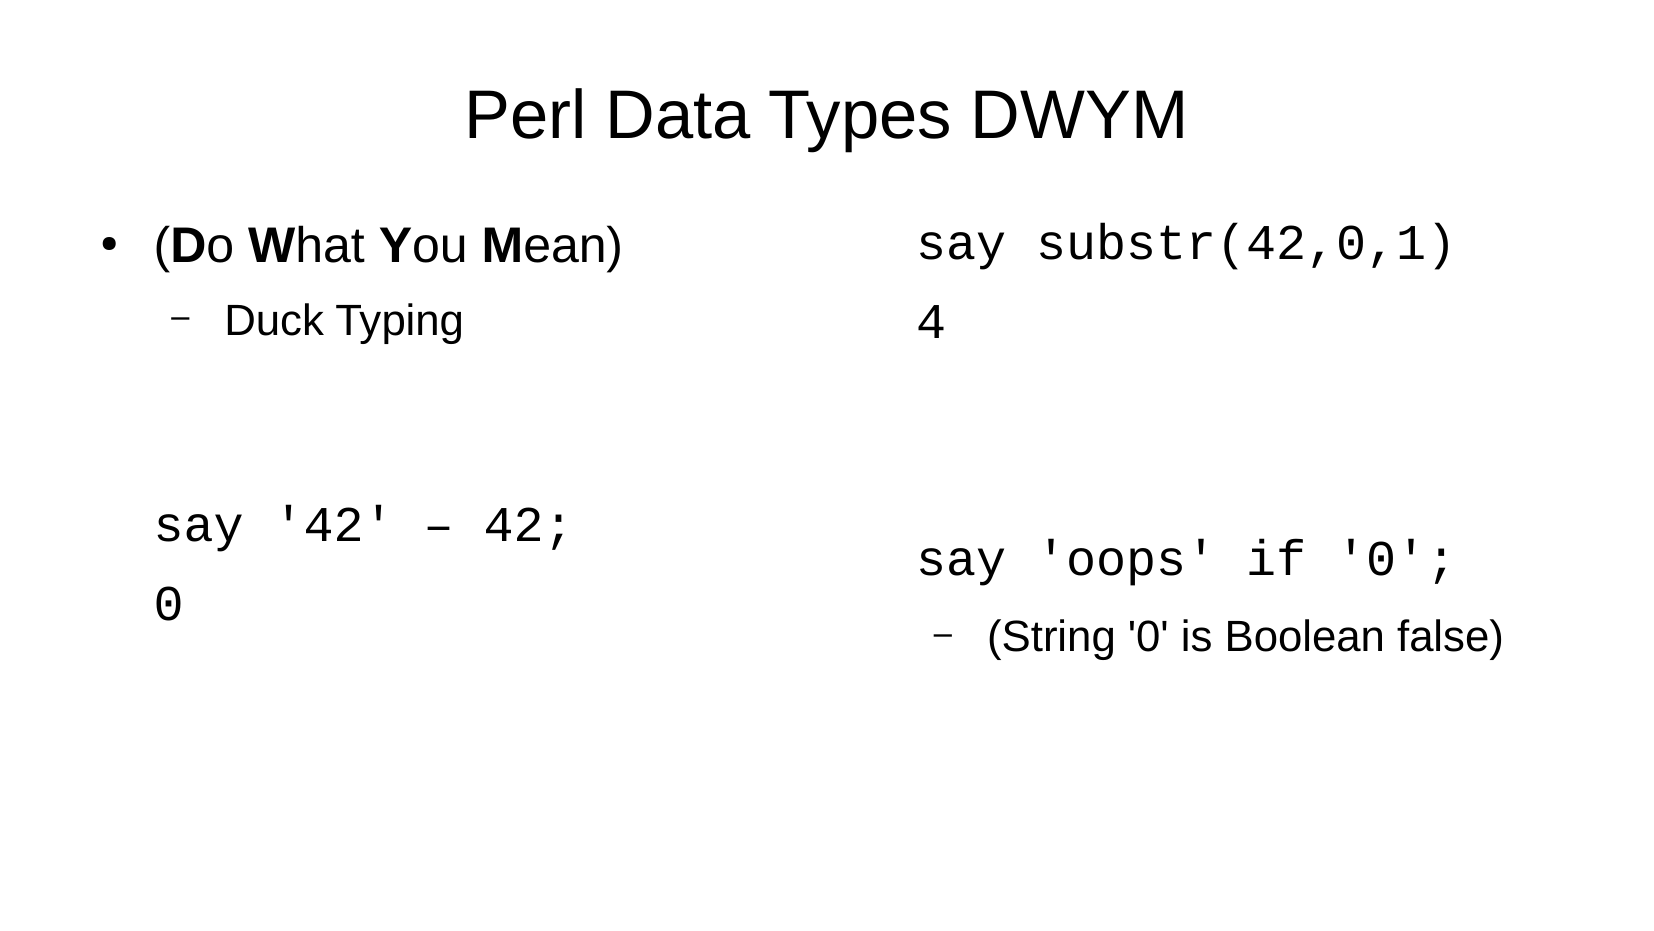

# Perl Data Types DWYM
(Do What You Mean)
Duck Typing
say substr(42,0,1)
4
say 'oops' if '0';
(String '0' is Boolean false)
say '42' – 42;
0